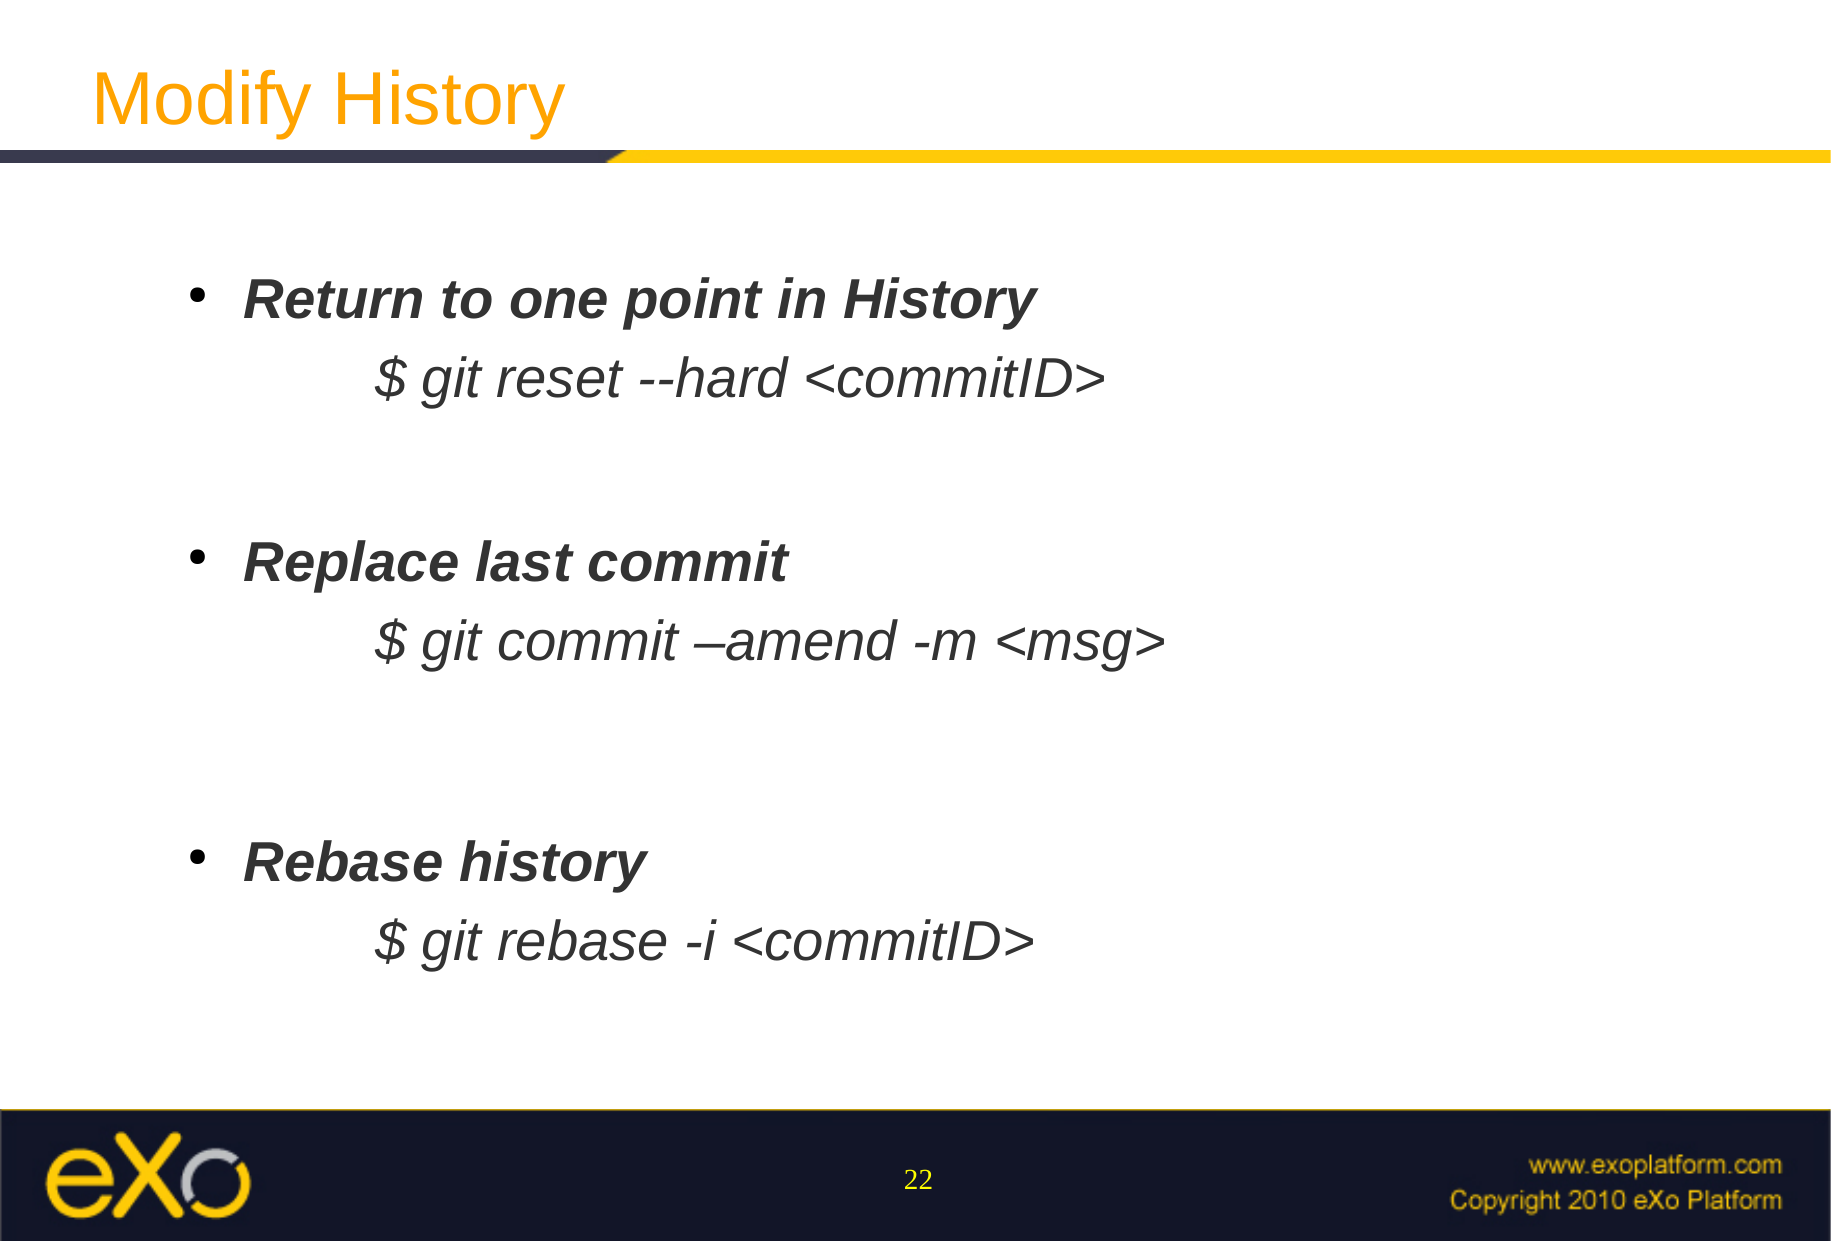

Modify History
# Return to one point in History
$ git reset --hard <commitID>
Replace last commit
$ git commit –amend -m <msg>
Rebase history
$ git rebase -i <commitID>